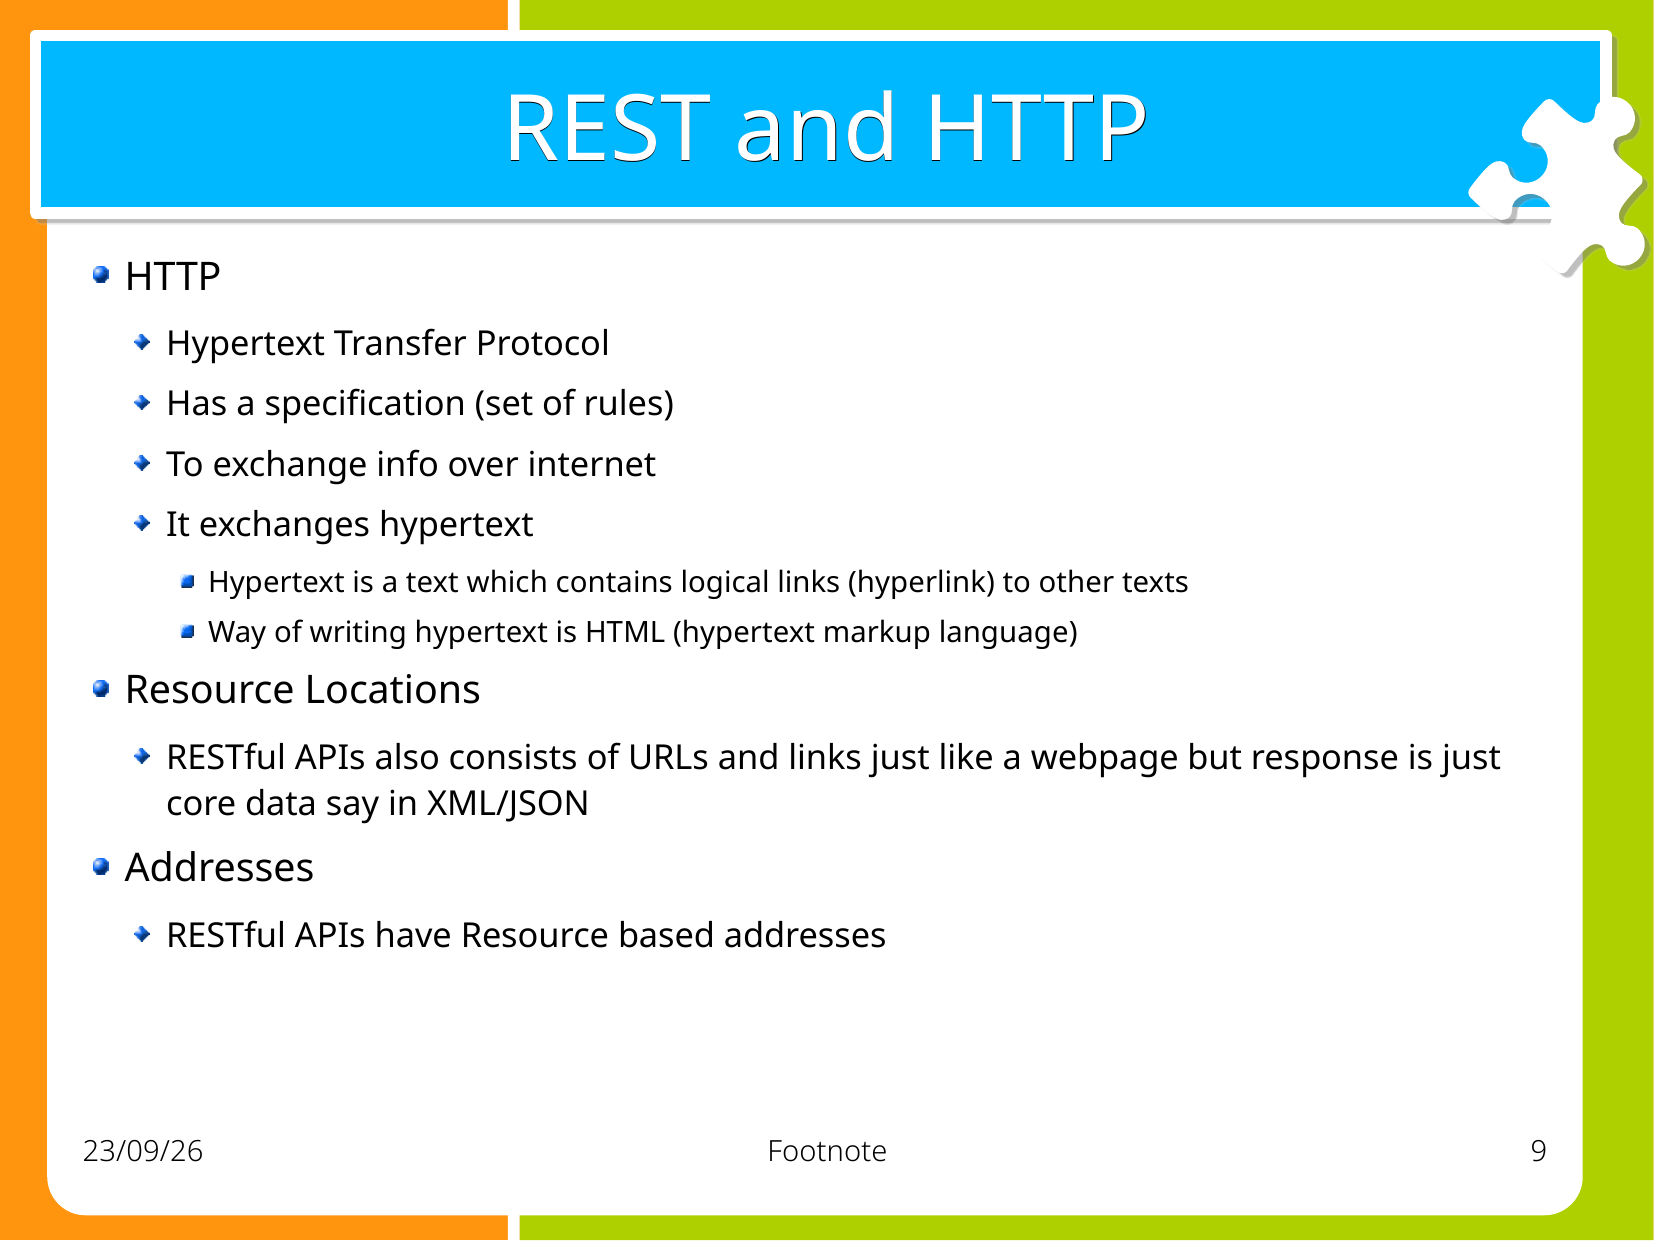

# REST and HTTP
HTTP
Hypertext Transfer Protocol
Has a specification (set of rules)
To exchange info over internet
It exchanges hypertext
Hypertext is a text which contains logical links (hyperlink) to other texts
Way of writing hypertext is HTML (hypertext markup language)
Resource Locations
RESTful APIs also consists of URLs and links just like a webpage but response is just core data say in XML/JSON
Addresses
RESTful APIs have Resource based addresses
Footnote
9